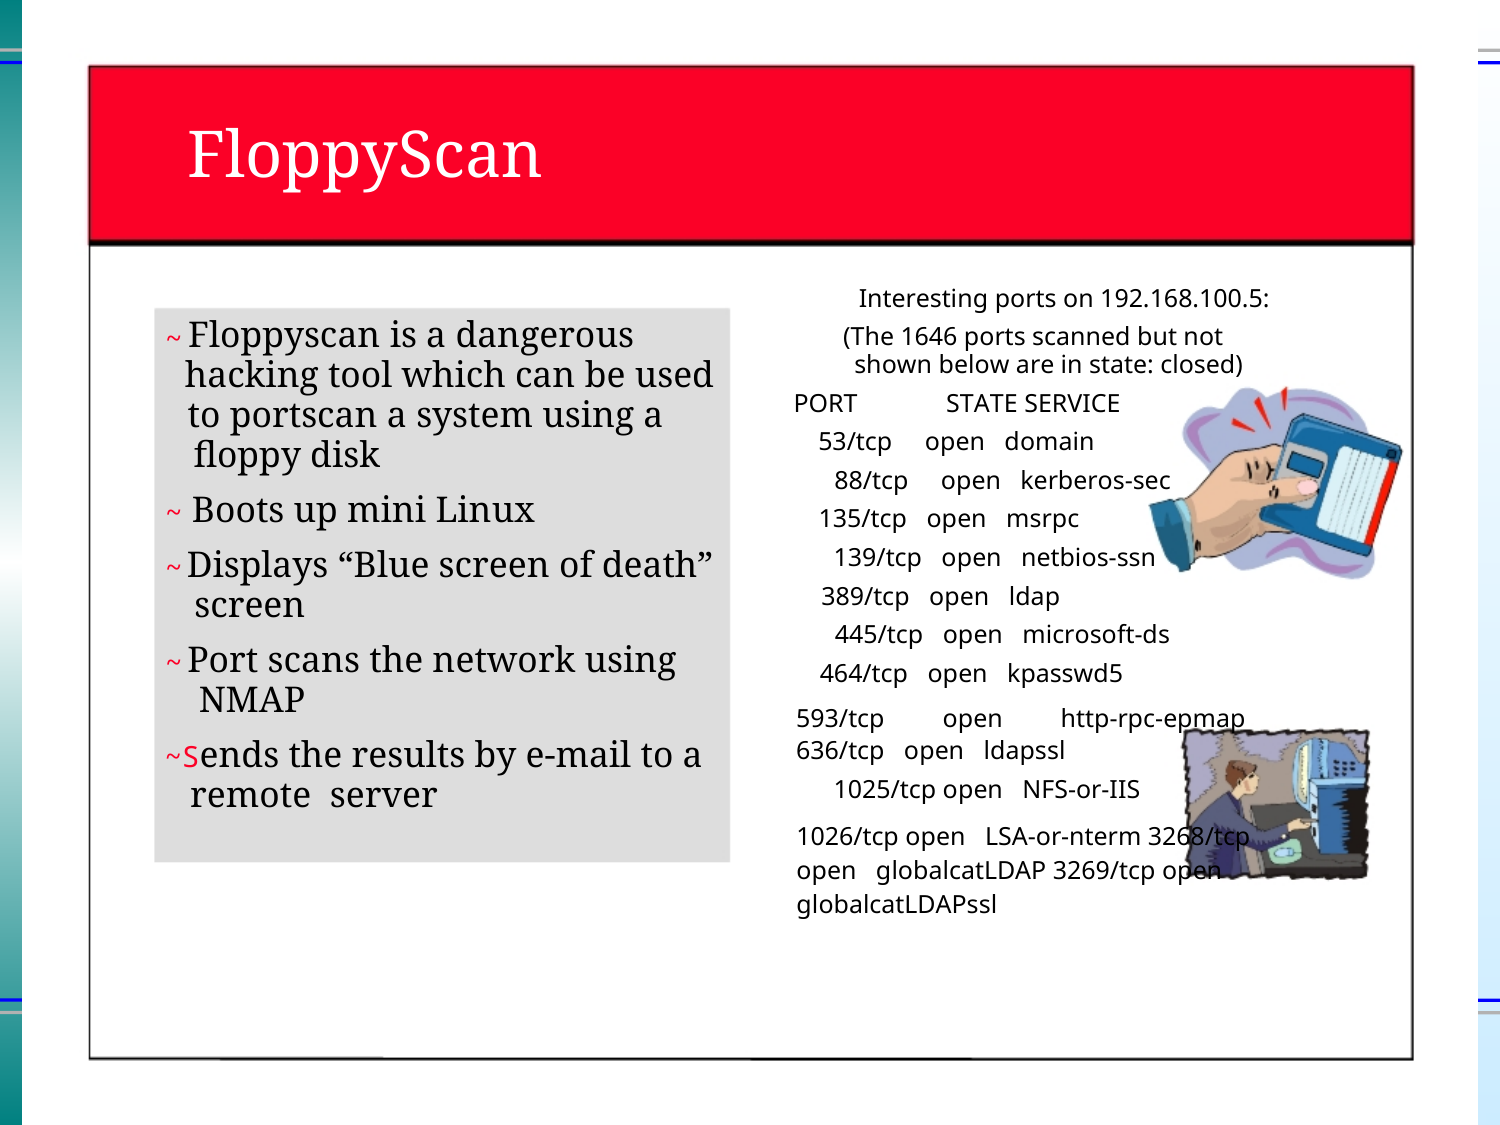

FloppyScan
Interesting ports on 192.168.100.5:
Floppyscan is a dangerous
(The 1646 ports scanned but not
~
shown below are in state: closed)
hacking tool which can be used
PORT
STATE SERVICE
to portscan a system using a
53/tcp open domain
floppy disk
88/tcp open kerberos-sec
Boots up mini Linux
~
135/tcp open msrpc
139/tcp open netbios-ssn
Displays “Blue screen of death”
~
389/tcp open ldap
screen
445/tcp open microsoft-ds
Port scans the network using
~
464/tcp open kpasswd5
NMAP
593/tcp open http-rpc-epmap 636/tcp open ldapssl
~Sends the results by e-mail to a
remote server
1025/tcp open NFS-or-IIS
1026/tcp open LSA-or-nterm 3268/tcp open globalcatLDAP 3269/tcp open globalcatLDAPssl